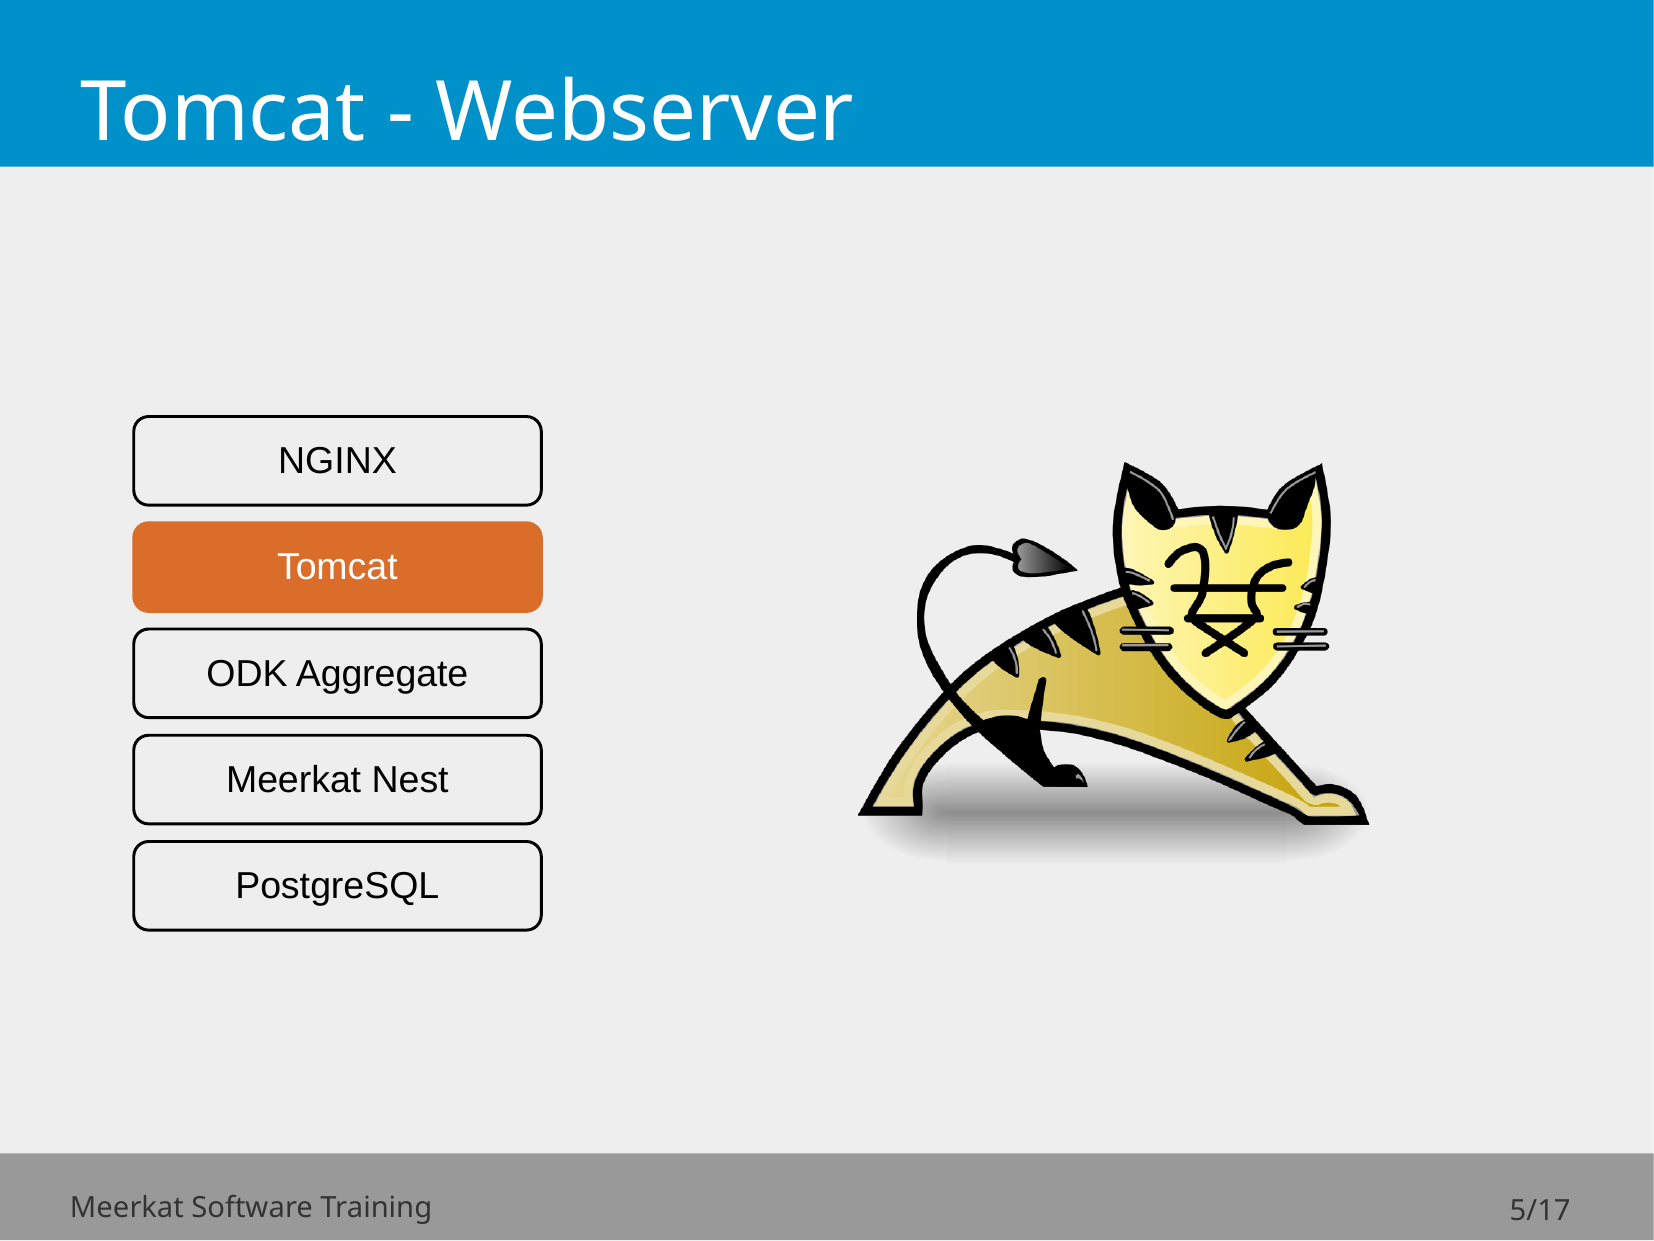

Tomcat - Webserver
NGINX
Tomcat
ODK Aggregate
Meerkat Nest
PostgreSQL
5